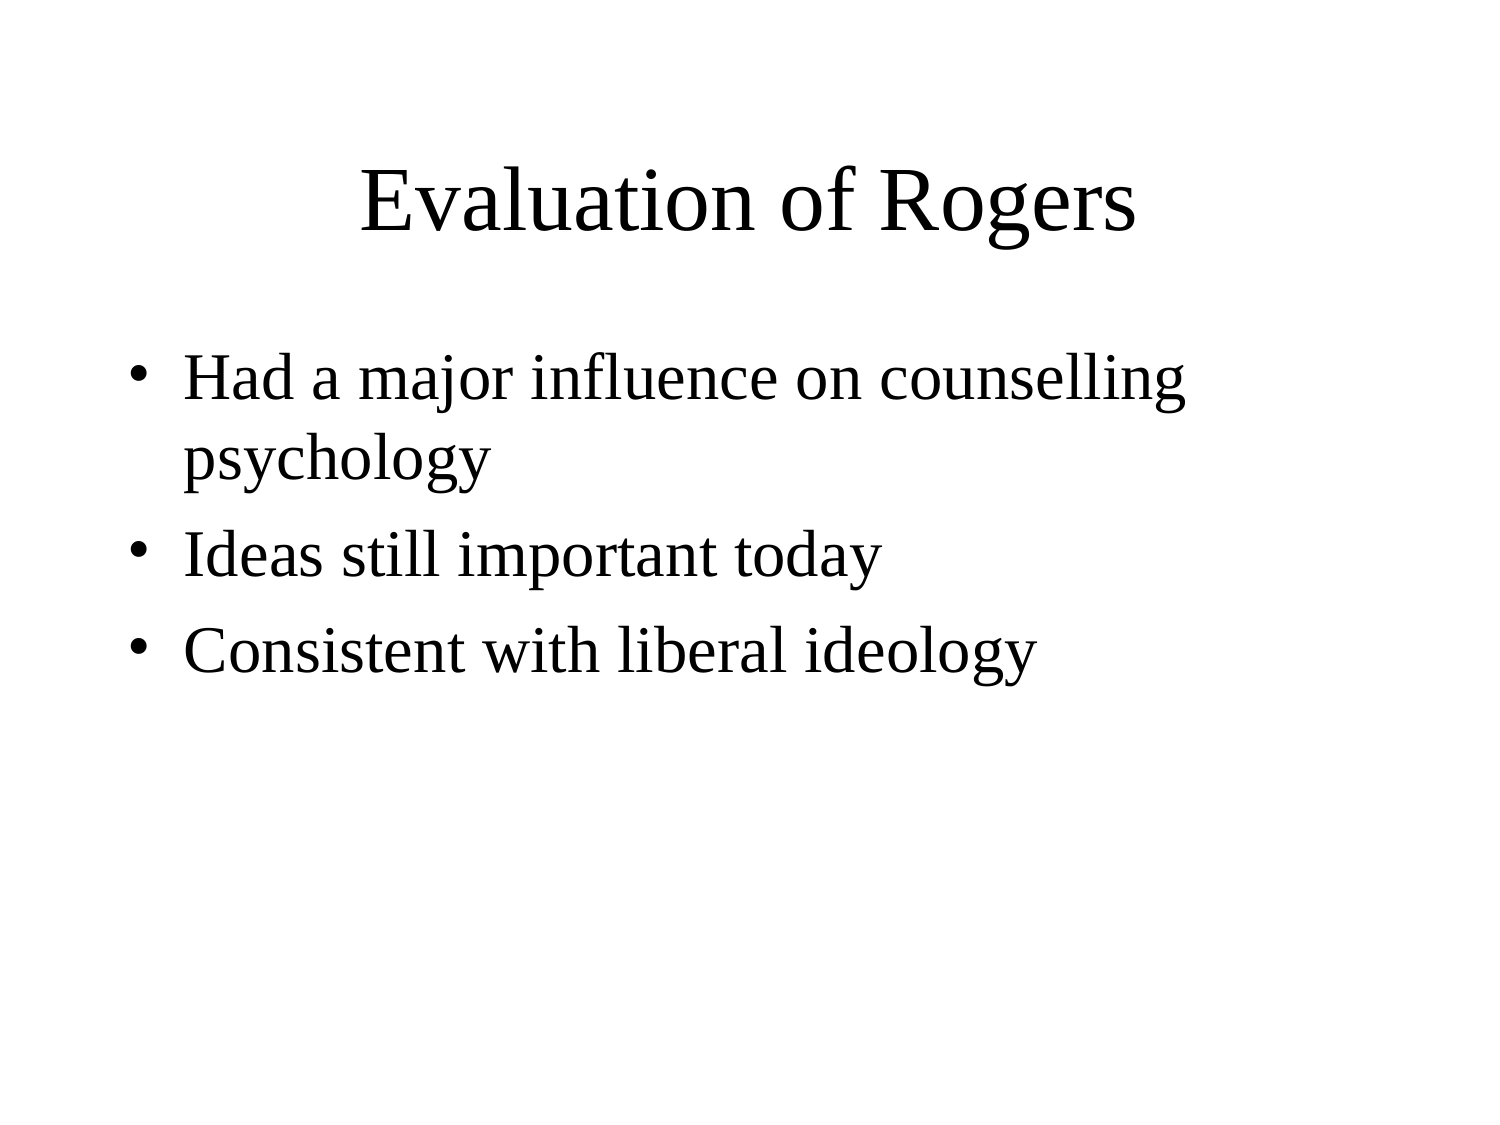

# Evaluation of Rogers
Had a major influence on counselling psychology
Ideas still important today
Consistent with liberal ideology